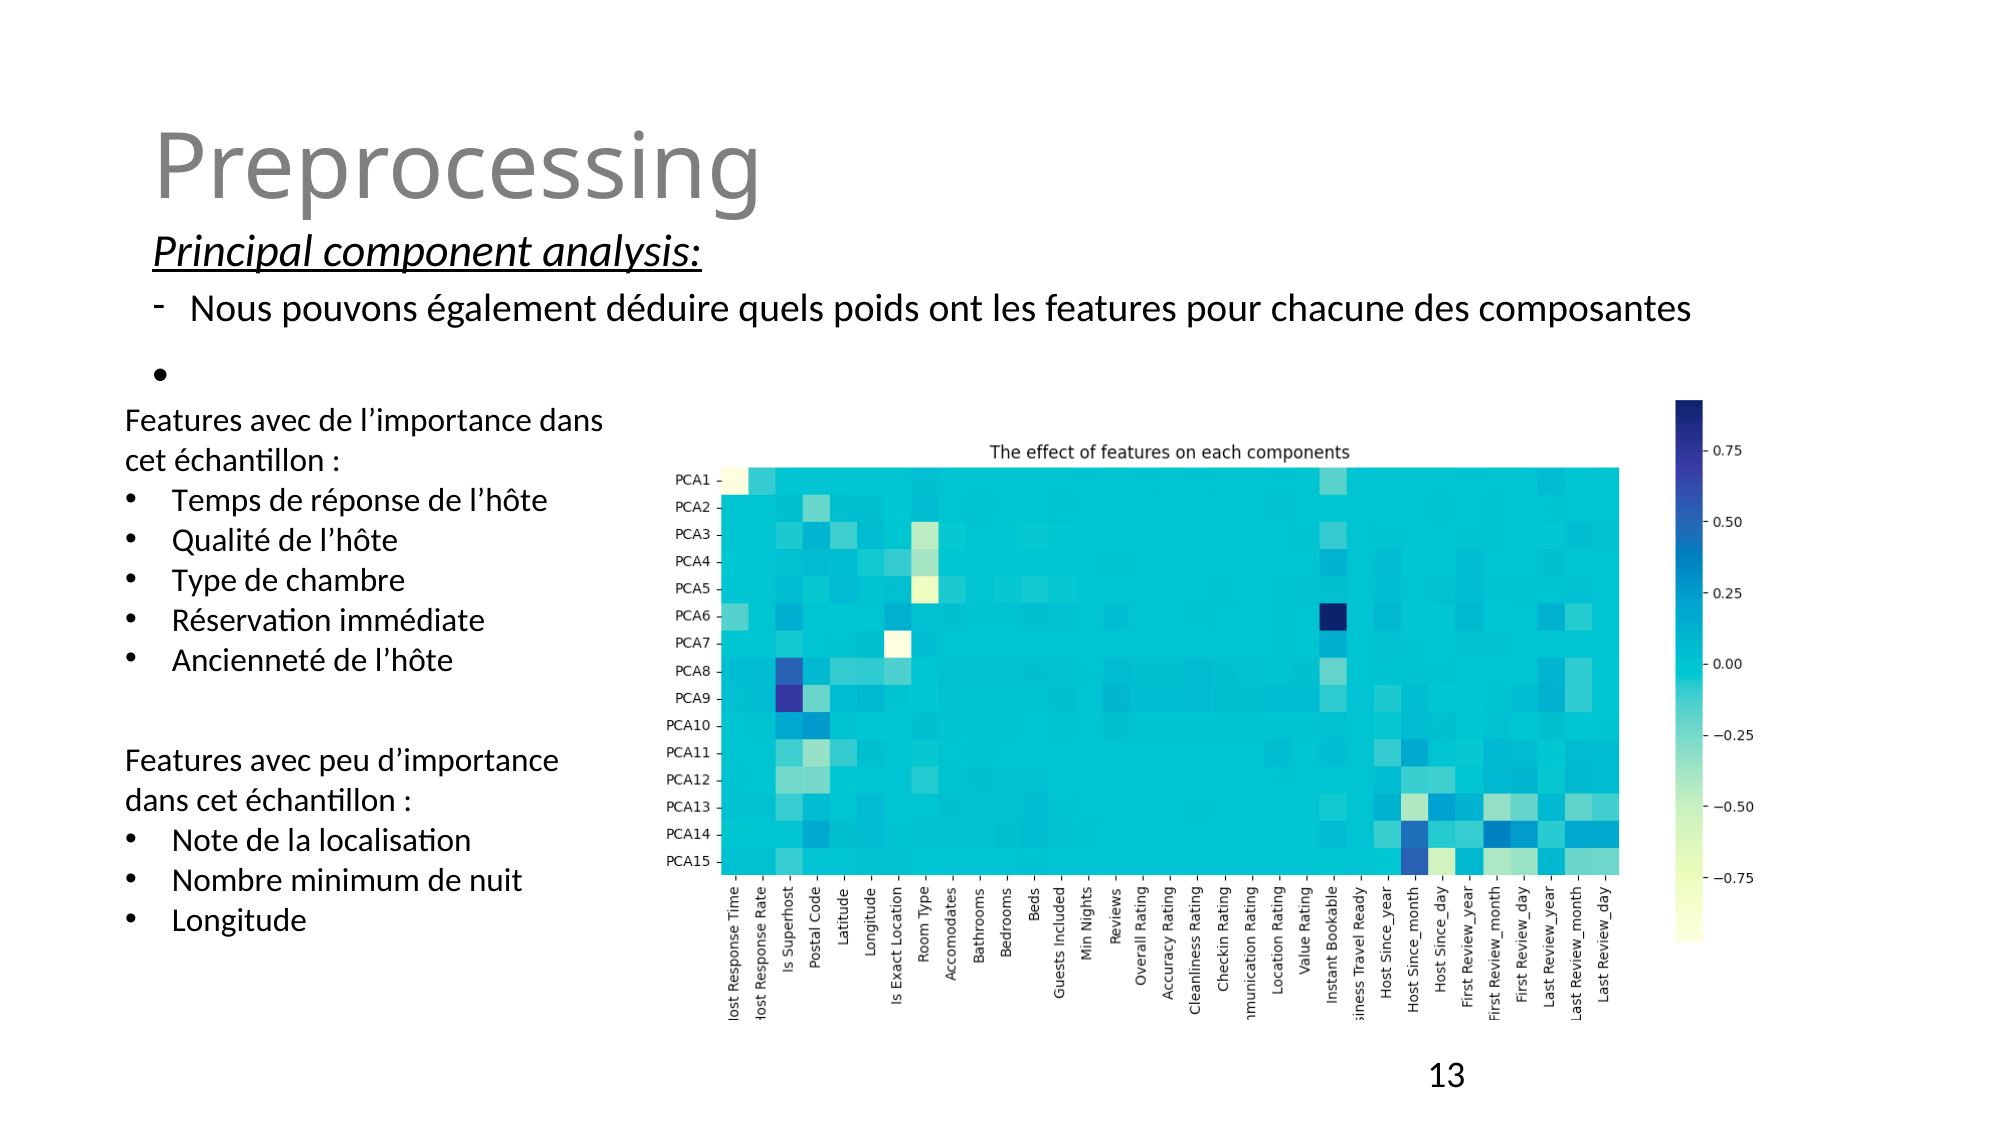

# Preprocessing
Principal component analysis:
Nous pouvons également déduire quels poids ont les features pour chacune des composantes
Features avec de l’importance dans cet échantillon :
Temps de réponse de l’hôte
Qualité de l’hôte
Type de chambre
Réservation immédiate
Ancienneté de l’hôte
Features avec peu d’importance dans cet échantillon :
Note de la localisation
Nombre minimum de nuit
Longitude